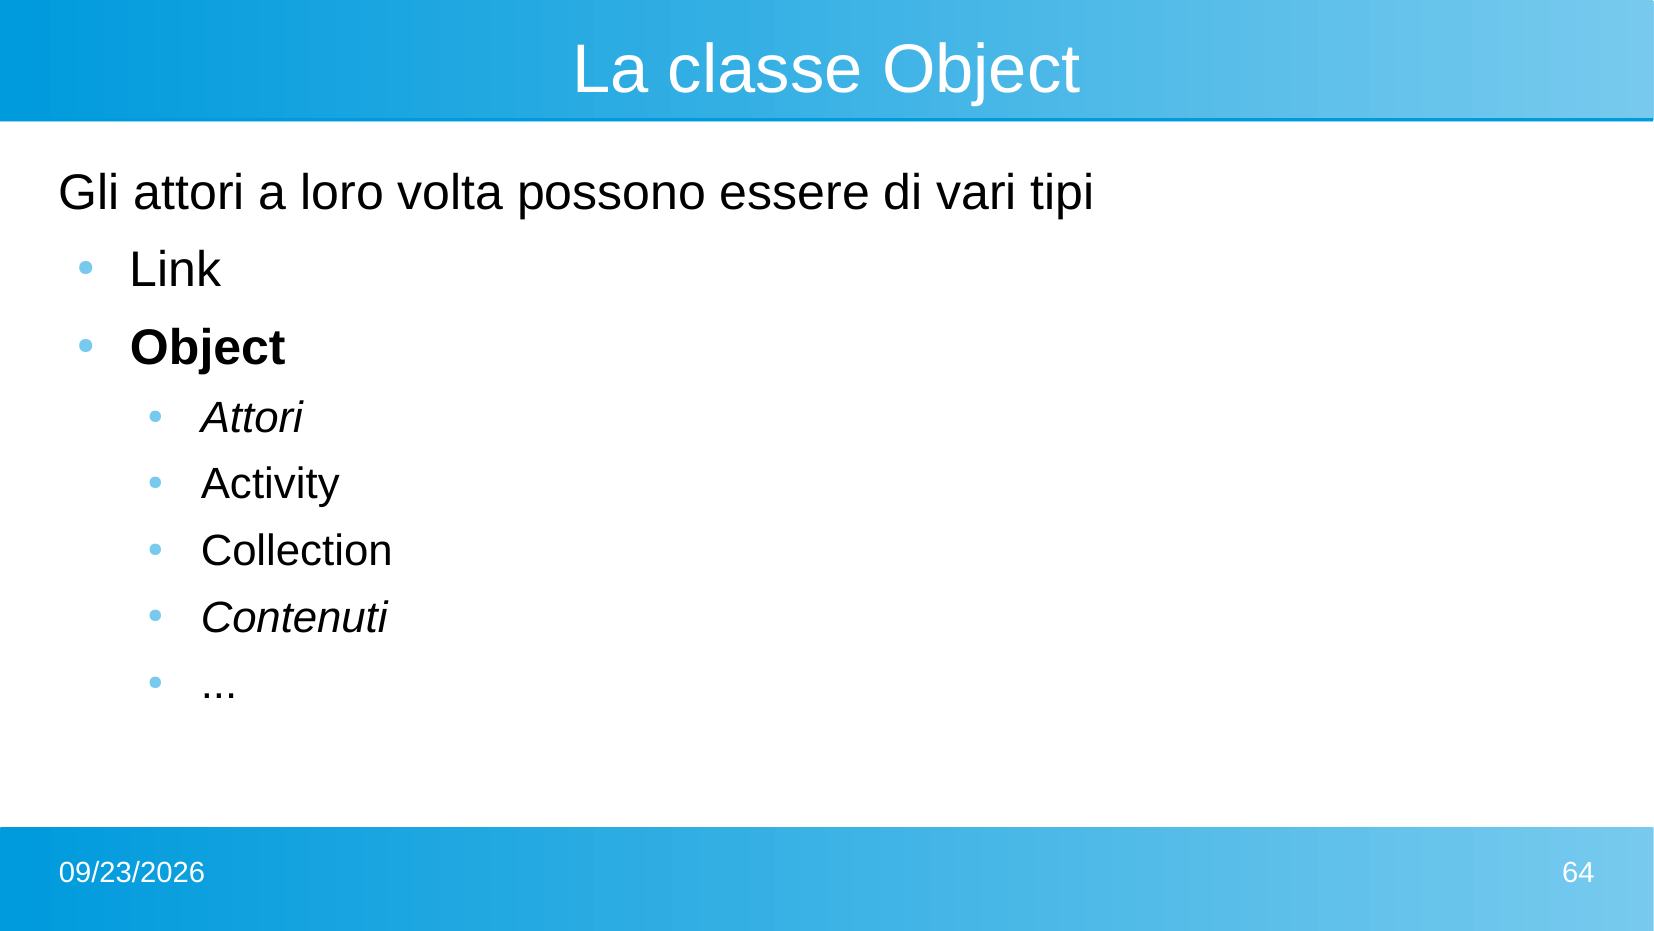

# La classe Object
Gli attori a loro volta possono essere di vari tipi
Link
Object
Attori
Activity
Collection
Contenuti
...
64